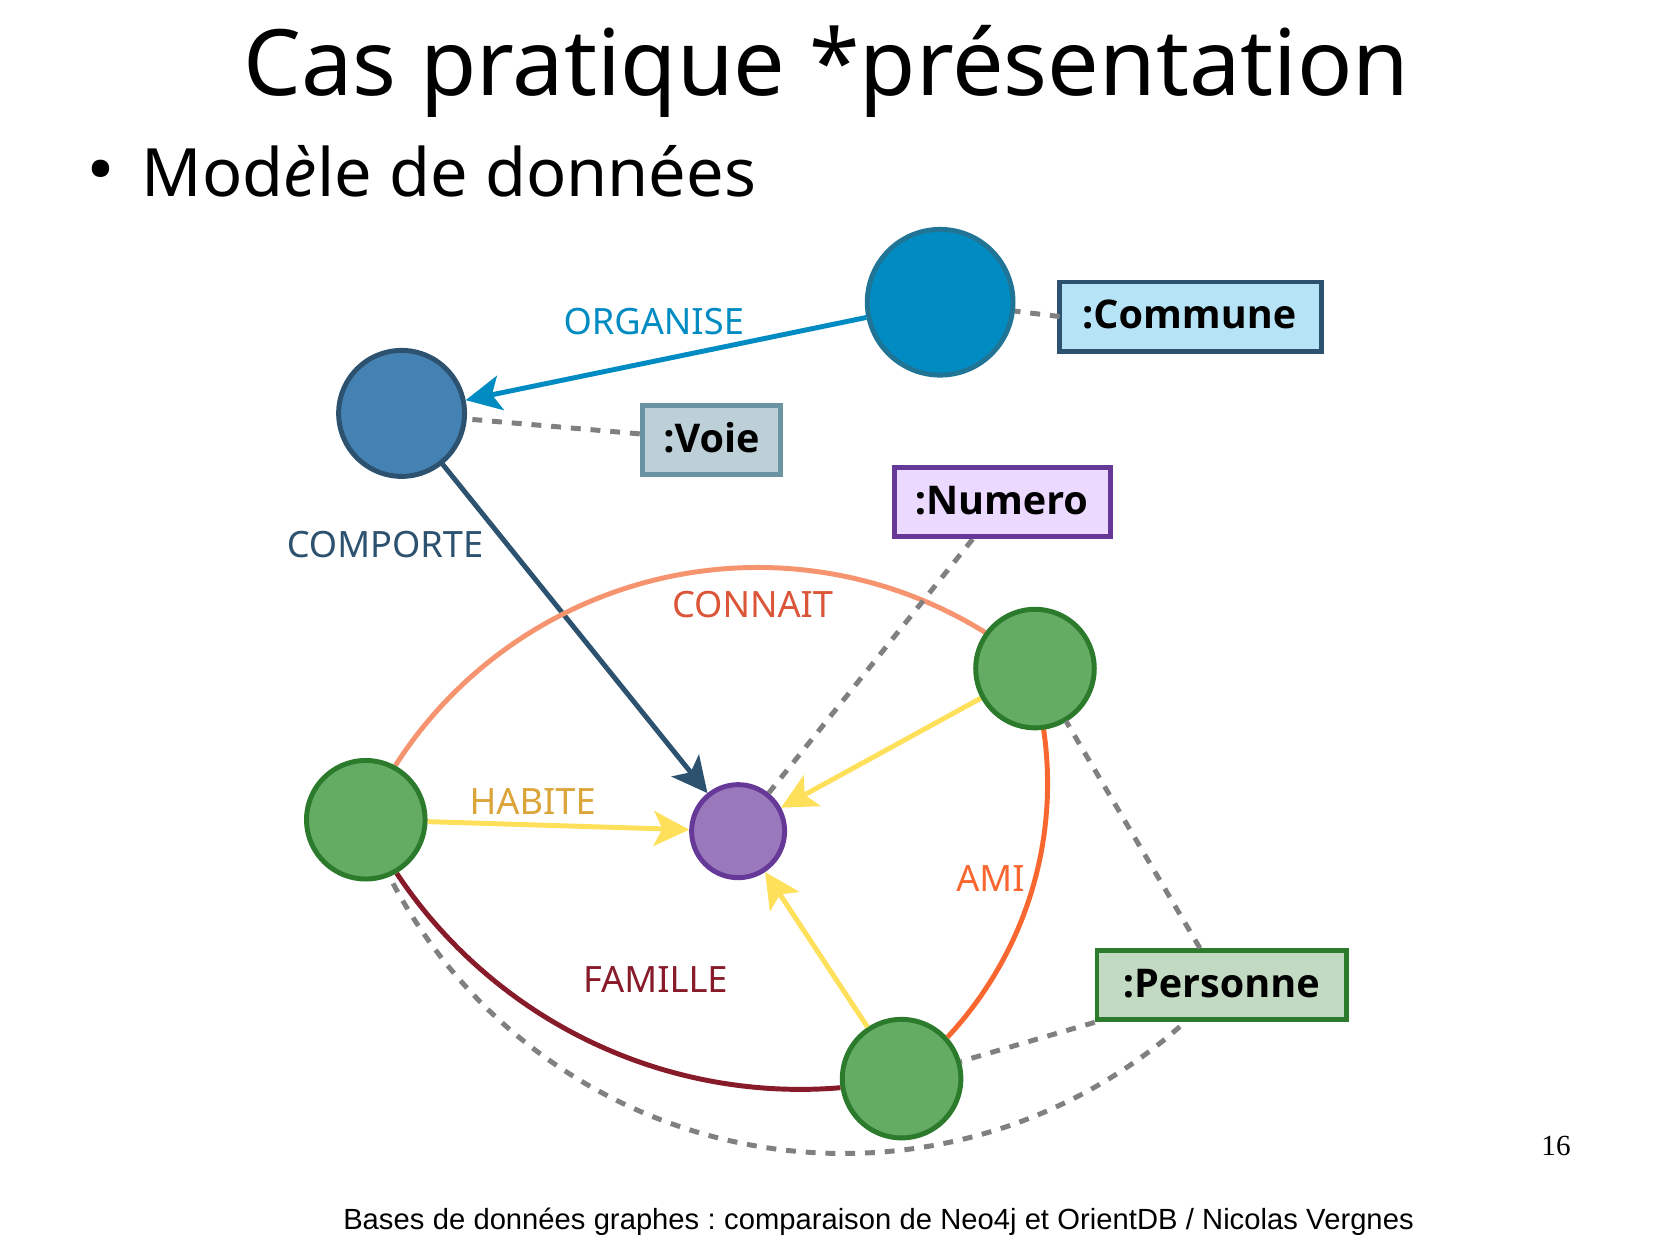

Cas pratique *présentation
# Modèle de données
16
Bases de données graphes : comparaison de Neo4j et OrientDB / Nicolas Vergnes